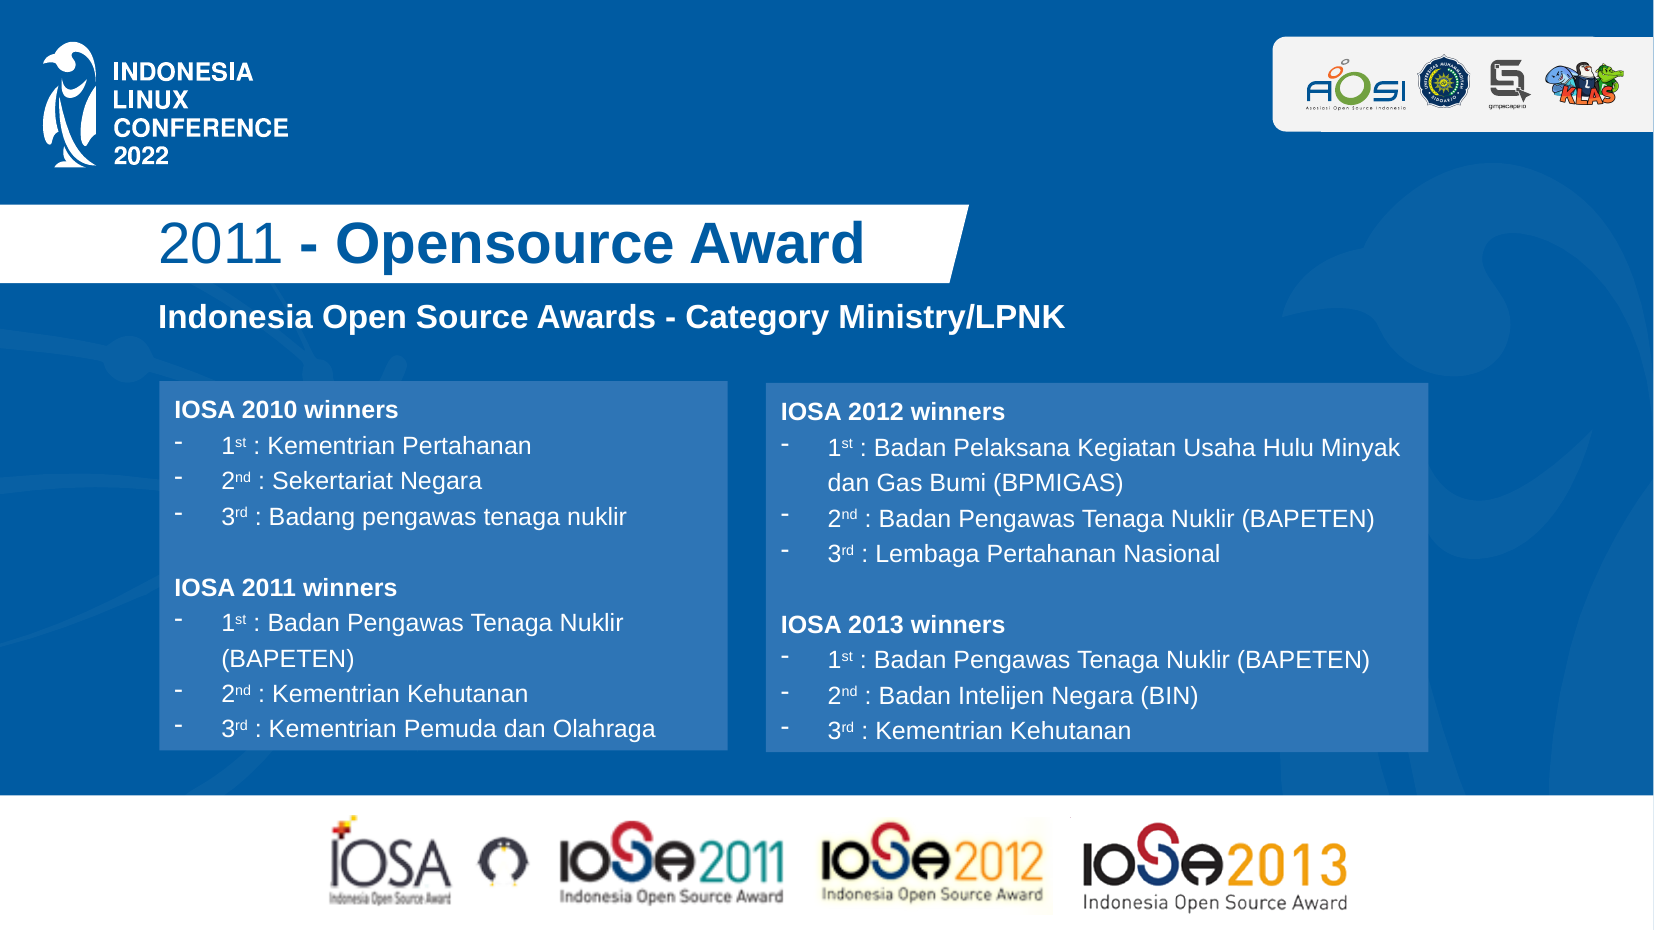

2011 - Opensource Award
Indonesia Open Source Awards - Category Ministry/LPNK
IOSA 2010 winners
1st : Kementrian Pertahanan
2nd : Sekertariat Negara
3rd : Badang pengawas tenaga nuklir
IOSA 2011 winners
1st : Badan Pengawas Tenaga Nuklir (BAPETEN)
2nd : Kementrian Kehutanan
3rd : Kementrian Pemuda dan Olahraga
IOSA 2012 winners
1st : Badan Pelaksana Kegiatan Usaha Hulu Minyak dan Gas Bumi (BPMIGAS)
2nd : Badan Pengawas Tenaga Nuklir (BAPETEN)
3rd : Lembaga Pertahanan Nasional
IOSA 2013 winners
1st : Badan Pengawas Tenaga Nuklir (BAPETEN)
2nd : Badan Intelijen Negara (BIN)
3rd : Kementrian Kehutanan